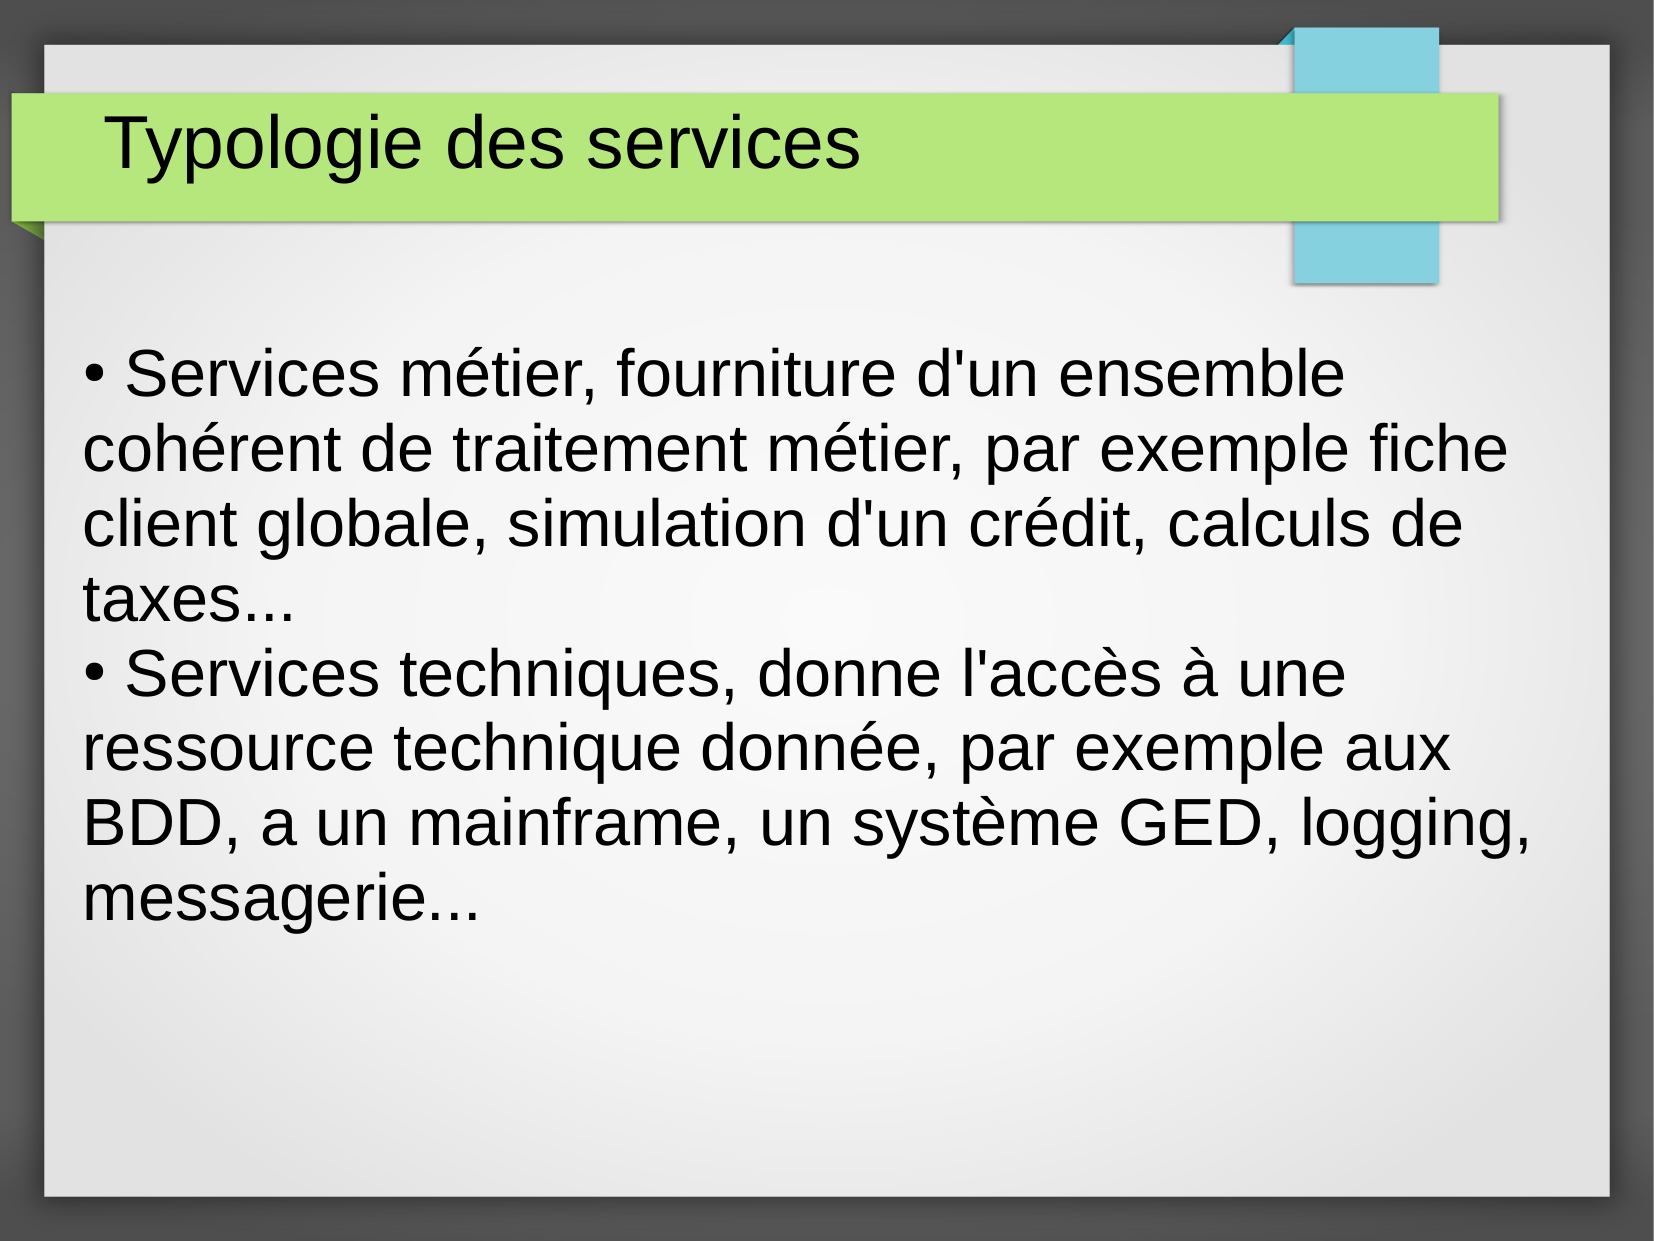

# Typologie des services
 Services métier, fourniture d'un ensemble cohérent de traitement métier, par exemple fiche client globale, simulation d'un crédit, calculs de taxes...
 Services techniques, donne l'accès à une ressource technique donnée, par exemple aux BDD, a un mainframe, un système GED, logging, messagerie...